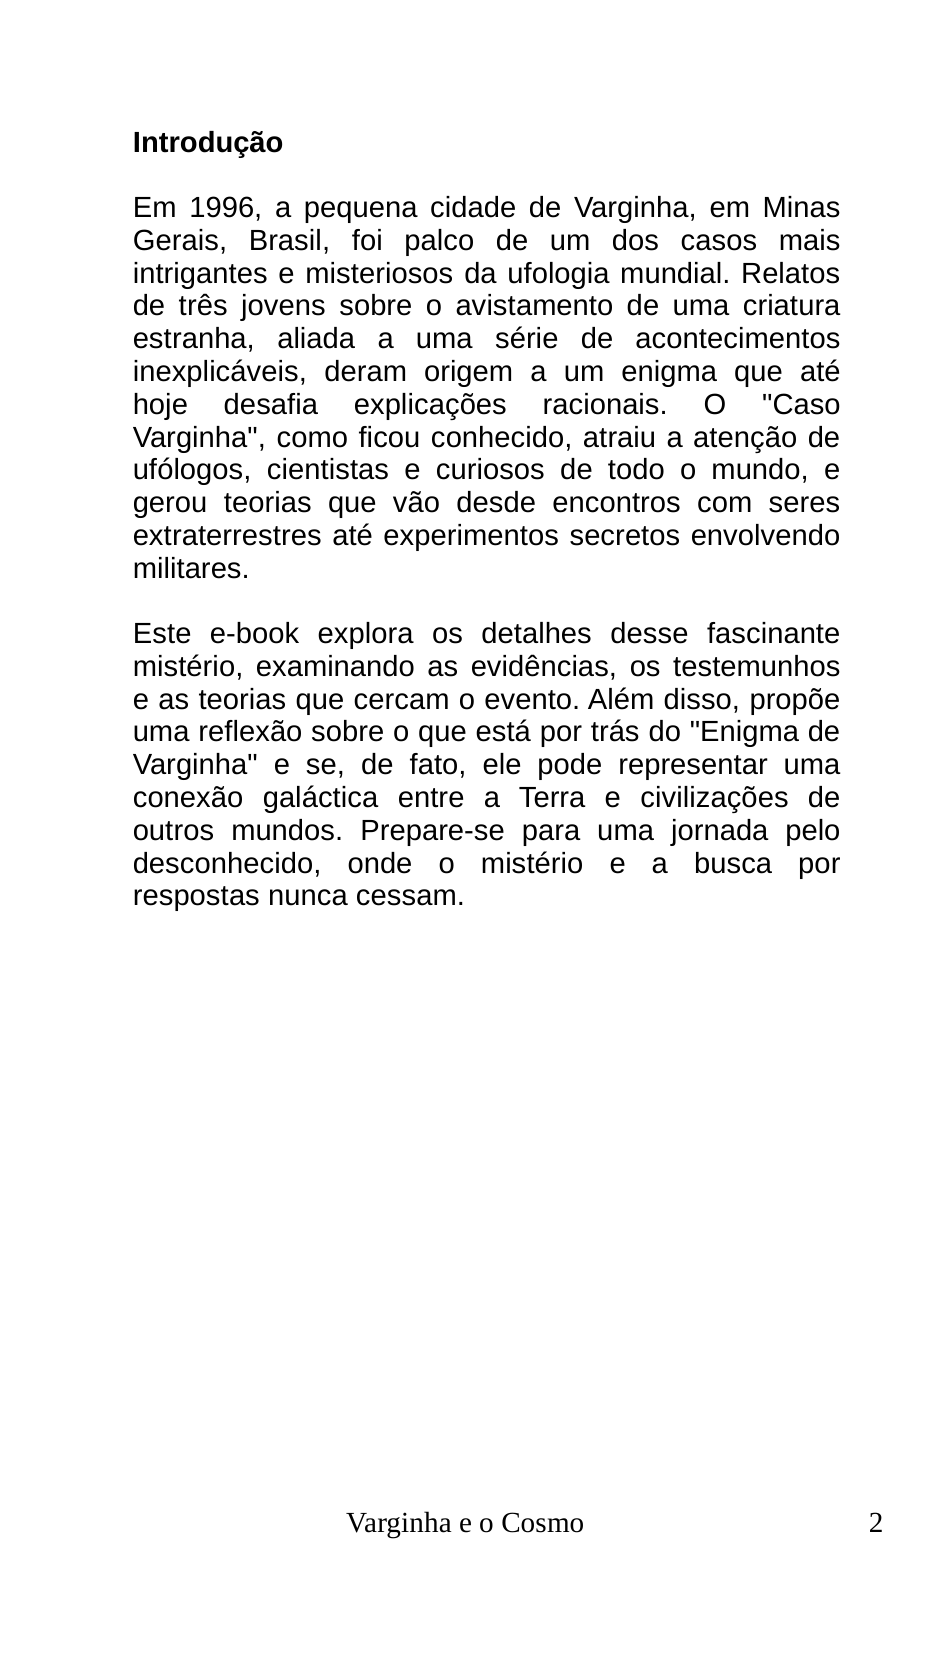

Introdução
Em 1996, a pequena cidade de Varginha, em Minas Gerais, Brasil, foi palco de um dos casos mais intrigantes e misteriosos da ufologia mundial. Relatos de três jovens sobre o avistamento de uma criatura estranha, aliada a uma série de acontecimentos inexplicáveis, deram origem a um enigma que até hoje desafia explicações racionais. O "Caso Varginha", como ficou conhecido, atraiu a atenção de ufólogos, cientistas e curiosos de todo o mundo, e gerou teorias que vão desde encontros com seres extraterrestres até experimentos secretos envolvendo militares.
Este e-book explora os detalhes desse fascinante mistério, examinando as evidências, os testemunhos e as teorias que cercam o evento. Além disso, propõe uma reflexão sobre o que está por trás do "Enigma de Varginha" e se, de fato, ele pode representar uma conexão galáctica entre a Terra e civilizações de outros mundos. Prepare-se para uma jornada pelo desconhecido, onde o mistério e a busca por respostas nunca cessam.
Varginha e o Cosmo
2